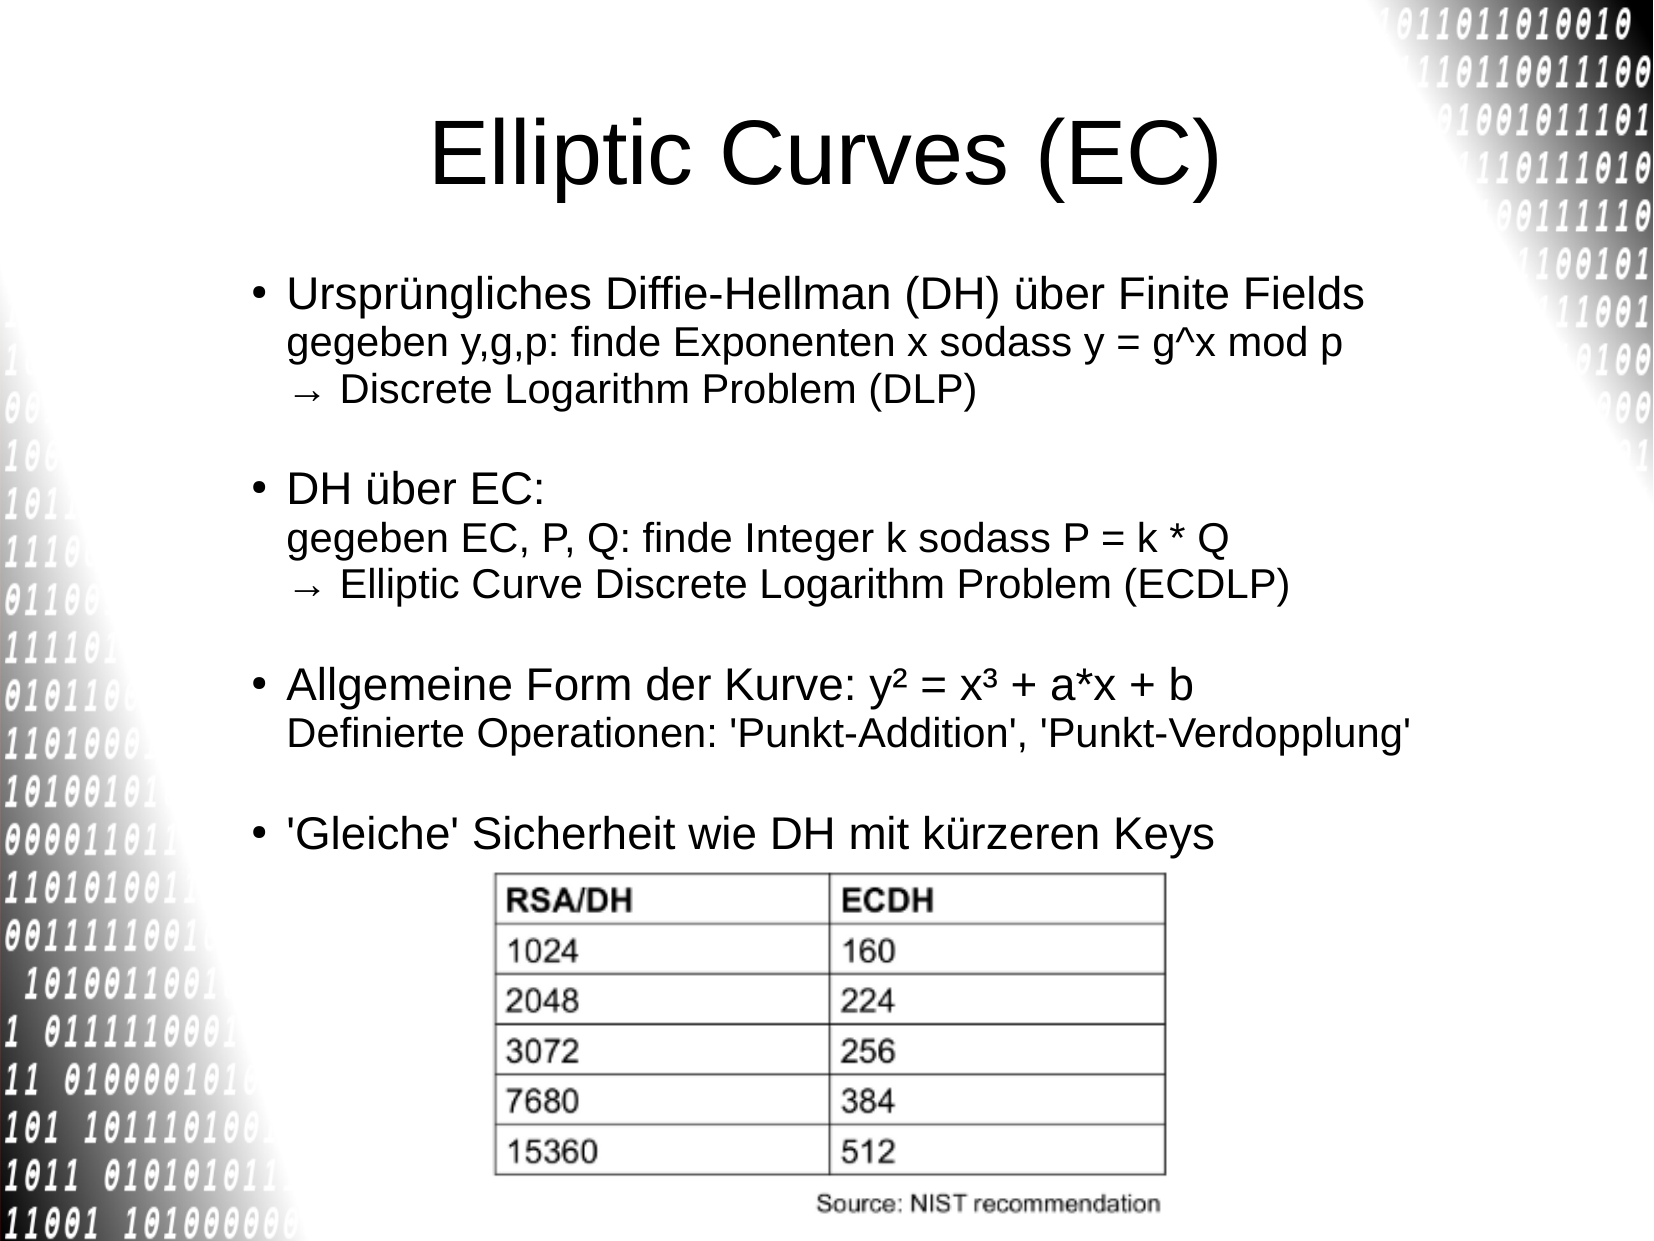

# Elliptic Curves (EC)
Ursprüngliches Diffie-Hellman (DH) über Finite Fields
gegeben y,g,p: finde Exponenten x sodass y = g^x mod p
→ Discrete Logarithm Problem (DLP)
DH über EC:
gegeben EC, P, Q: finde Integer k sodass P = k * Q
→ Elliptic Curve Discrete Logarithm Problem (ECDLP)
Allgemeine Form der Kurve: y² = x³ + a*x + b
Definierte Operationen: 'Punkt-Addition', 'Punkt-Verdopplung'
'Gleiche' Sicherheit wie DH mit kürzeren Keys